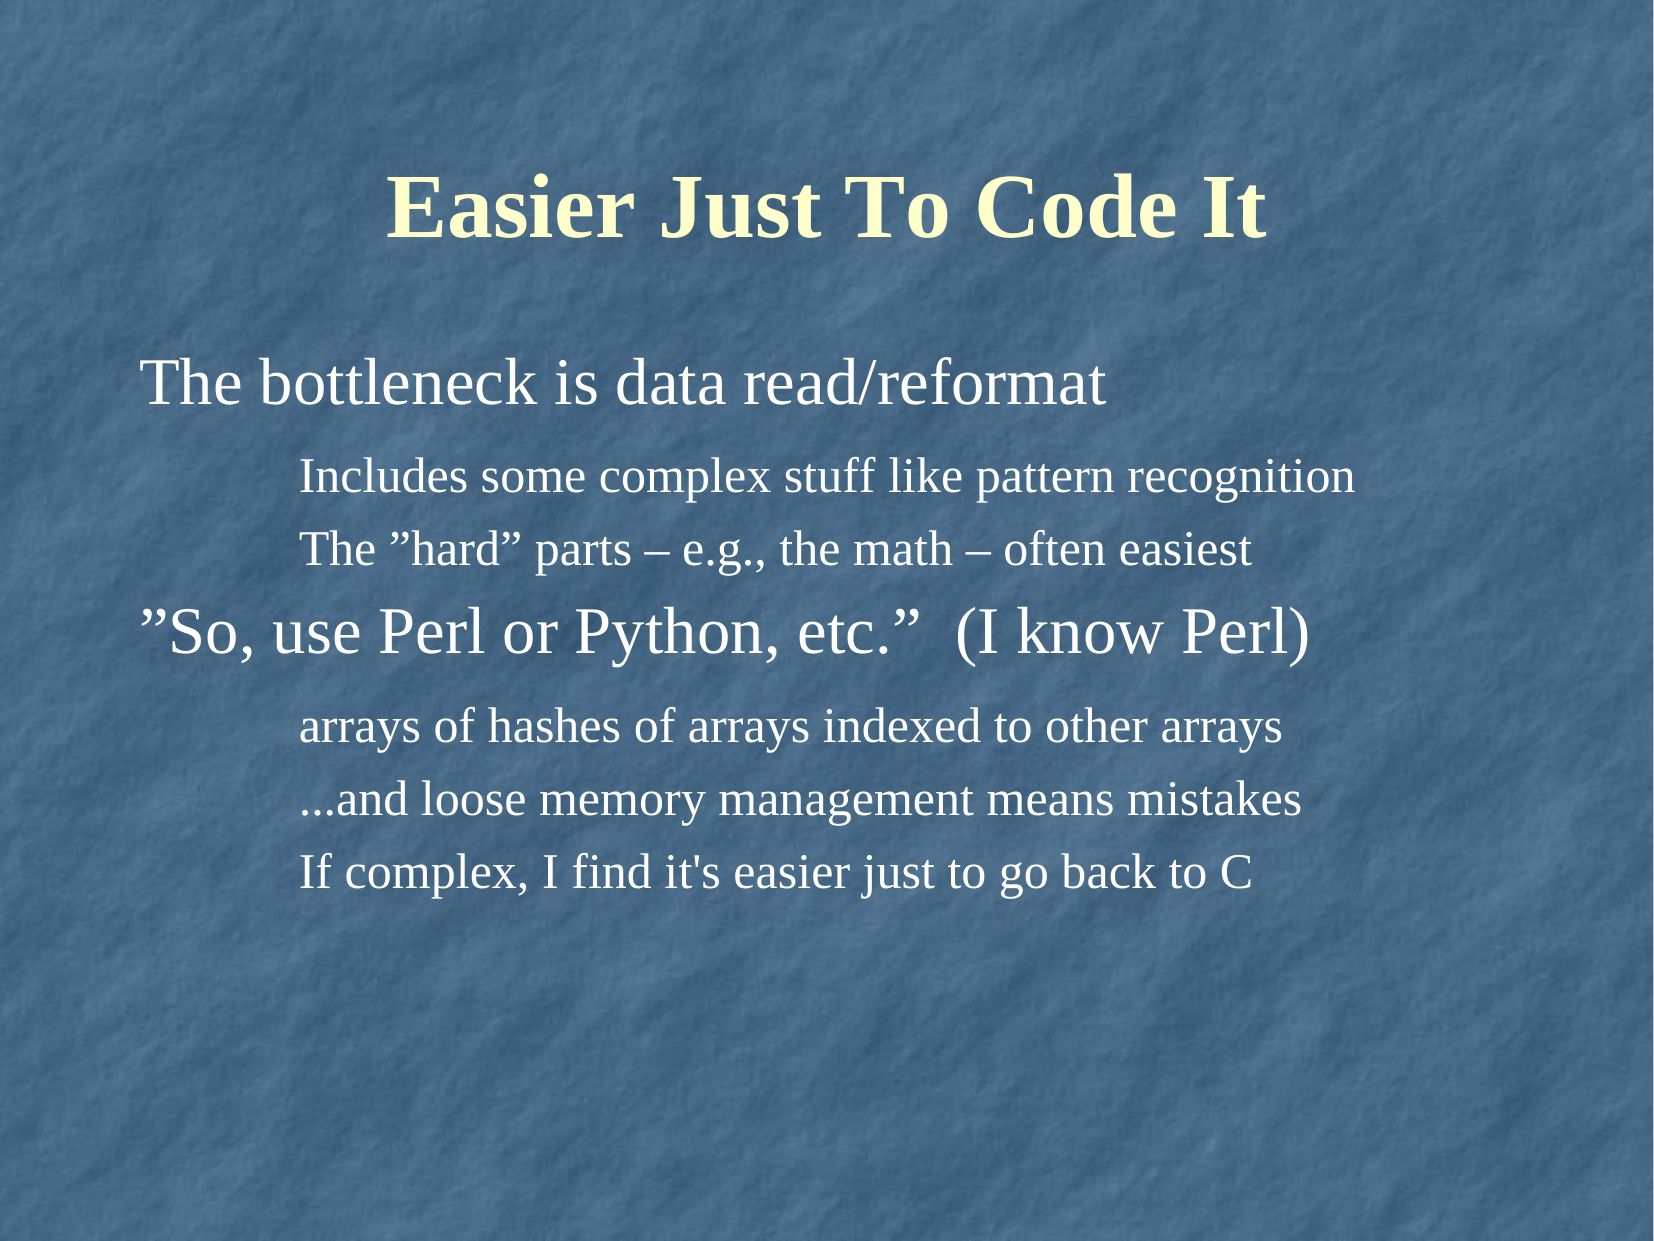

# Easier Just To Code It
The bottleneck is data read/reformat
Includes some complex stuff like pattern recognition
The ”hard” parts – e.g., the math – often easiest
”So, use Perl or Python, etc.” (I know Perl)
arrays of hashes of arrays indexed to other arrays
...and loose memory management means mistakes
If complex, I find it's easier just to go back to C